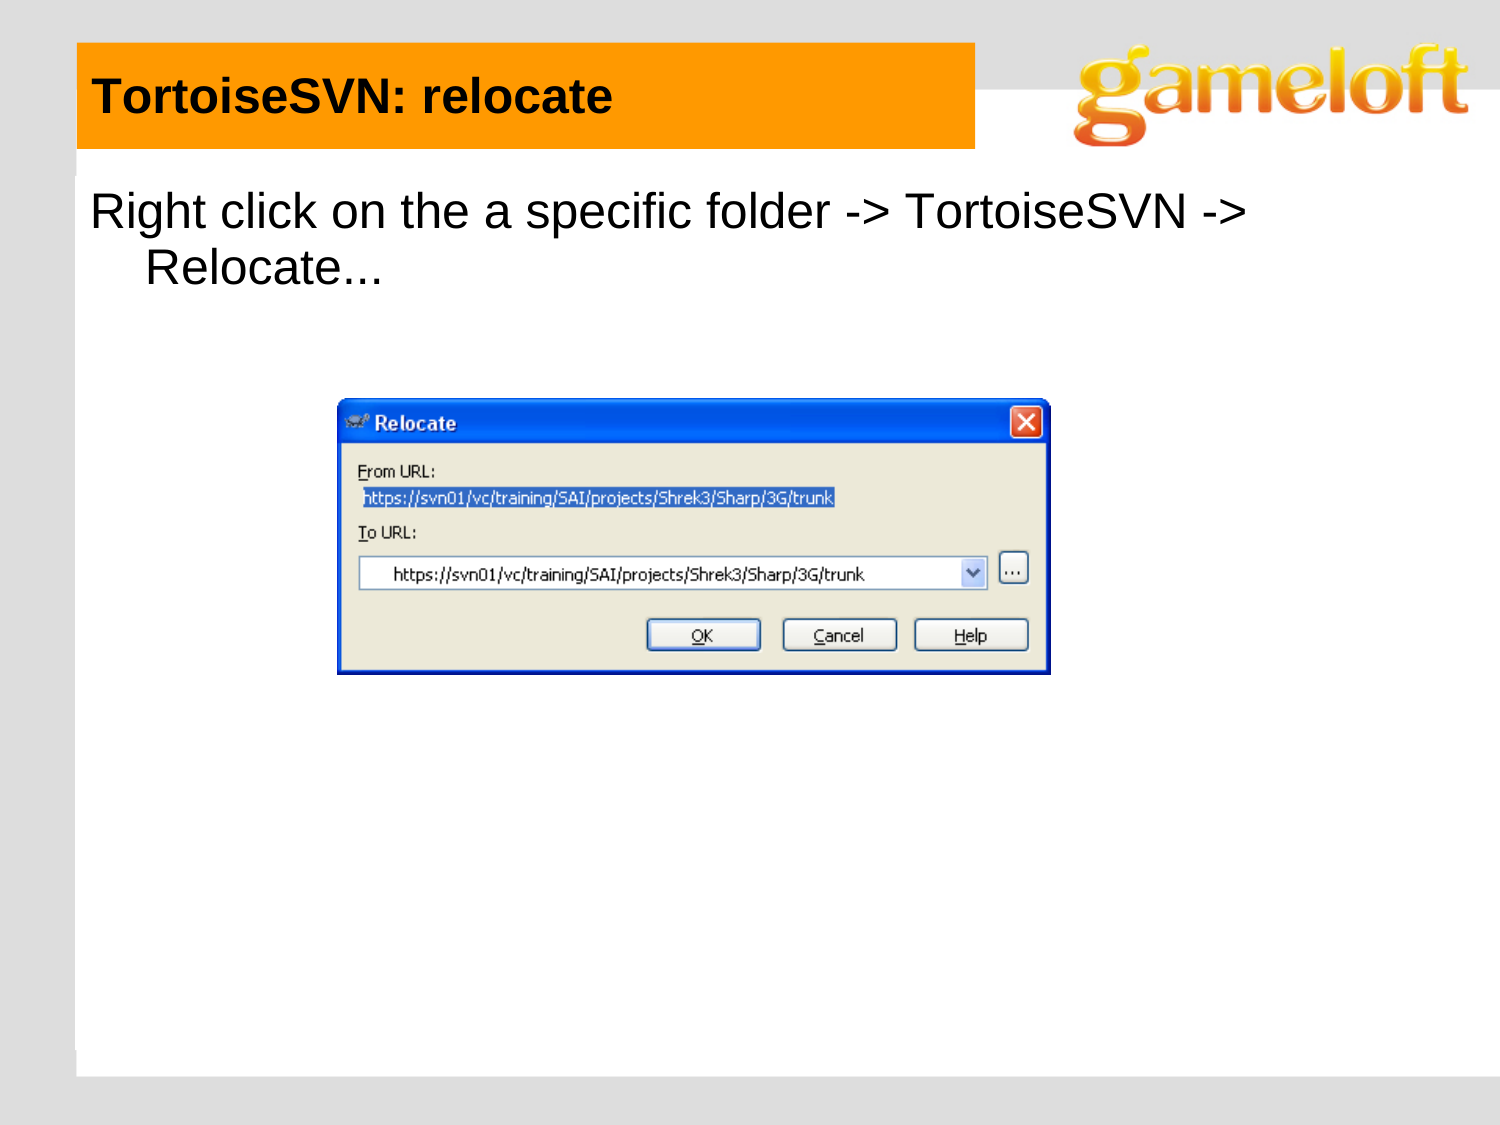

TortoiseSVN: relocate
Right click on the a specific folder -> TortoiseSVN -> Relocate...